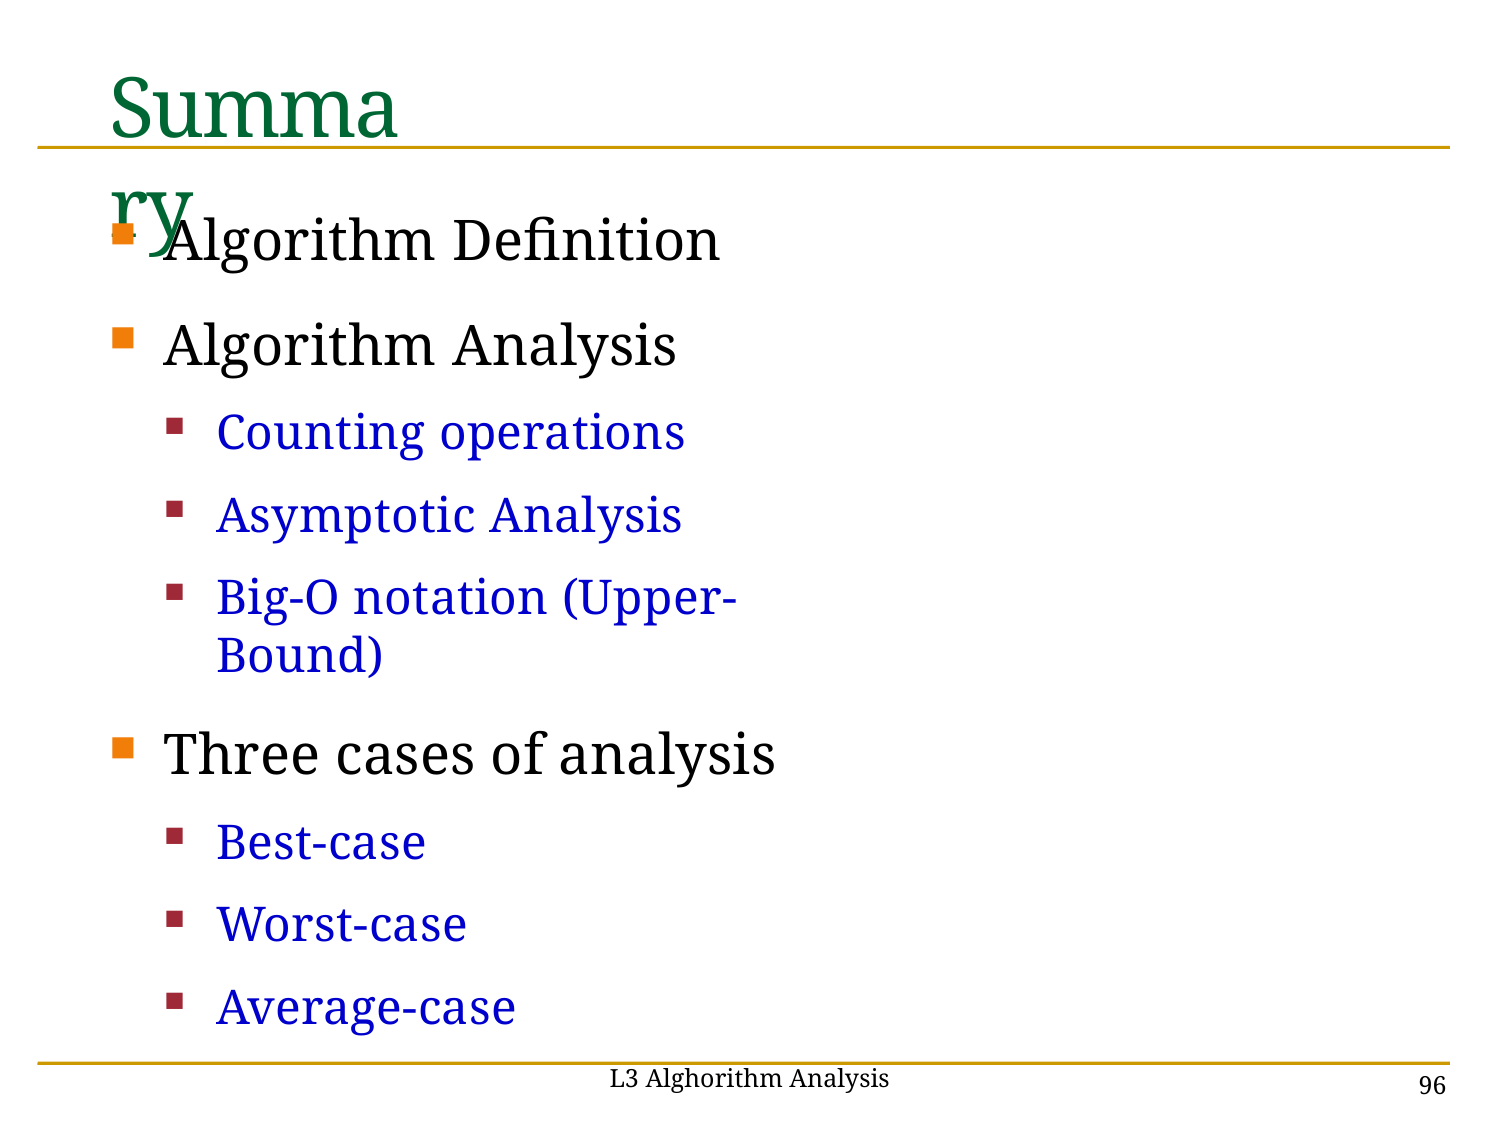

# Summary
Algorithm Definition
Algorithm Analysis
Counting operations
Asymptotic Analysis
Big-O notation (Upper-Bound)
Three cases of analysis
Best-case
Worst-case
Average-case
L3 Alghorithm Analysis